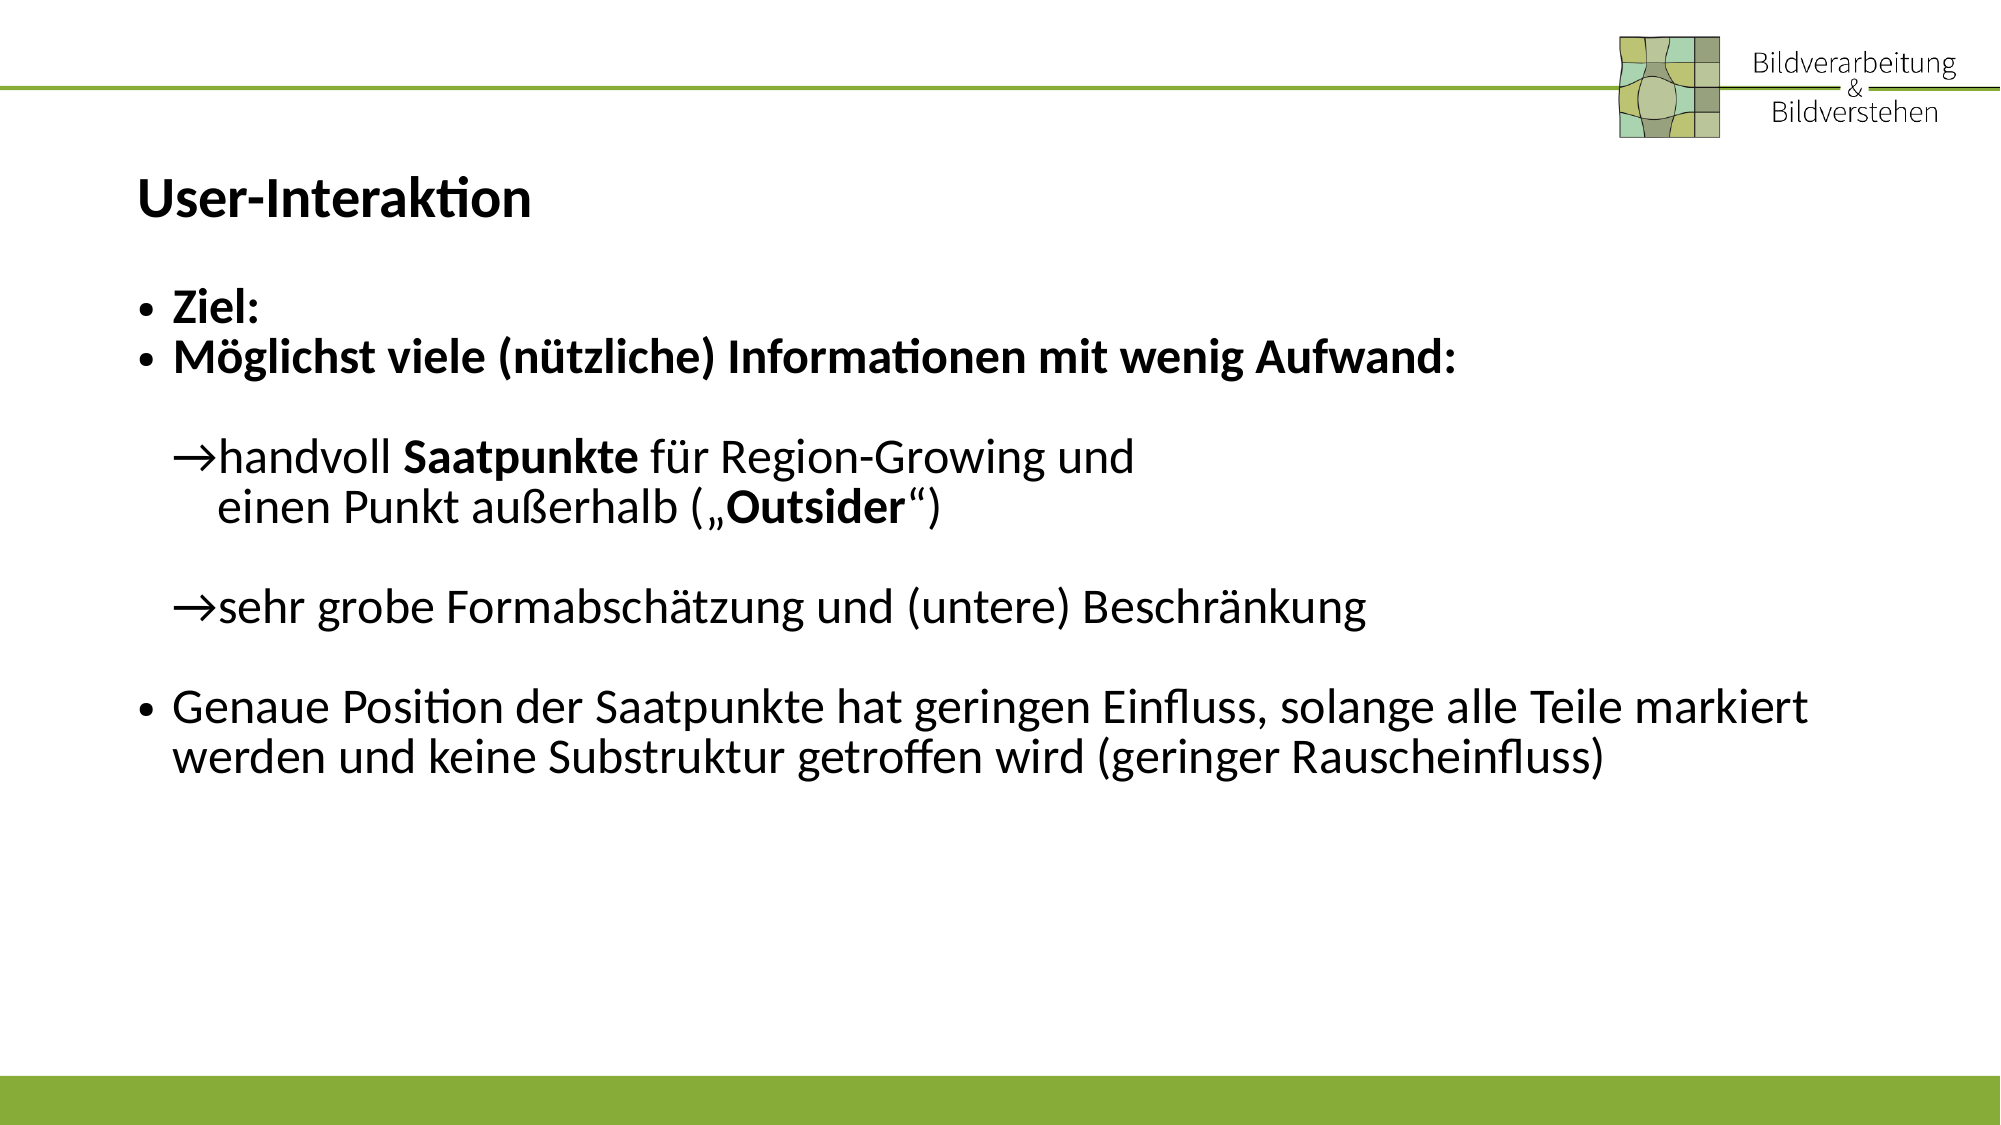

# User-Interaktion
Ziel:
Möglichst viele (nützliche) Informationen mit wenig Aufwand:
→handvoll Saatpunkte für Region-Growing und
 einen Punkt außerhalb („Outsider“)
→sehr grobe Formabschätzung und (untere) Beschränkung
Genaue Position der Saatpunkte hat geringen Einfluss, solange alle Teile markiert werden und keine Substruktur getroffen wird (geringer Rauscheinfluss)